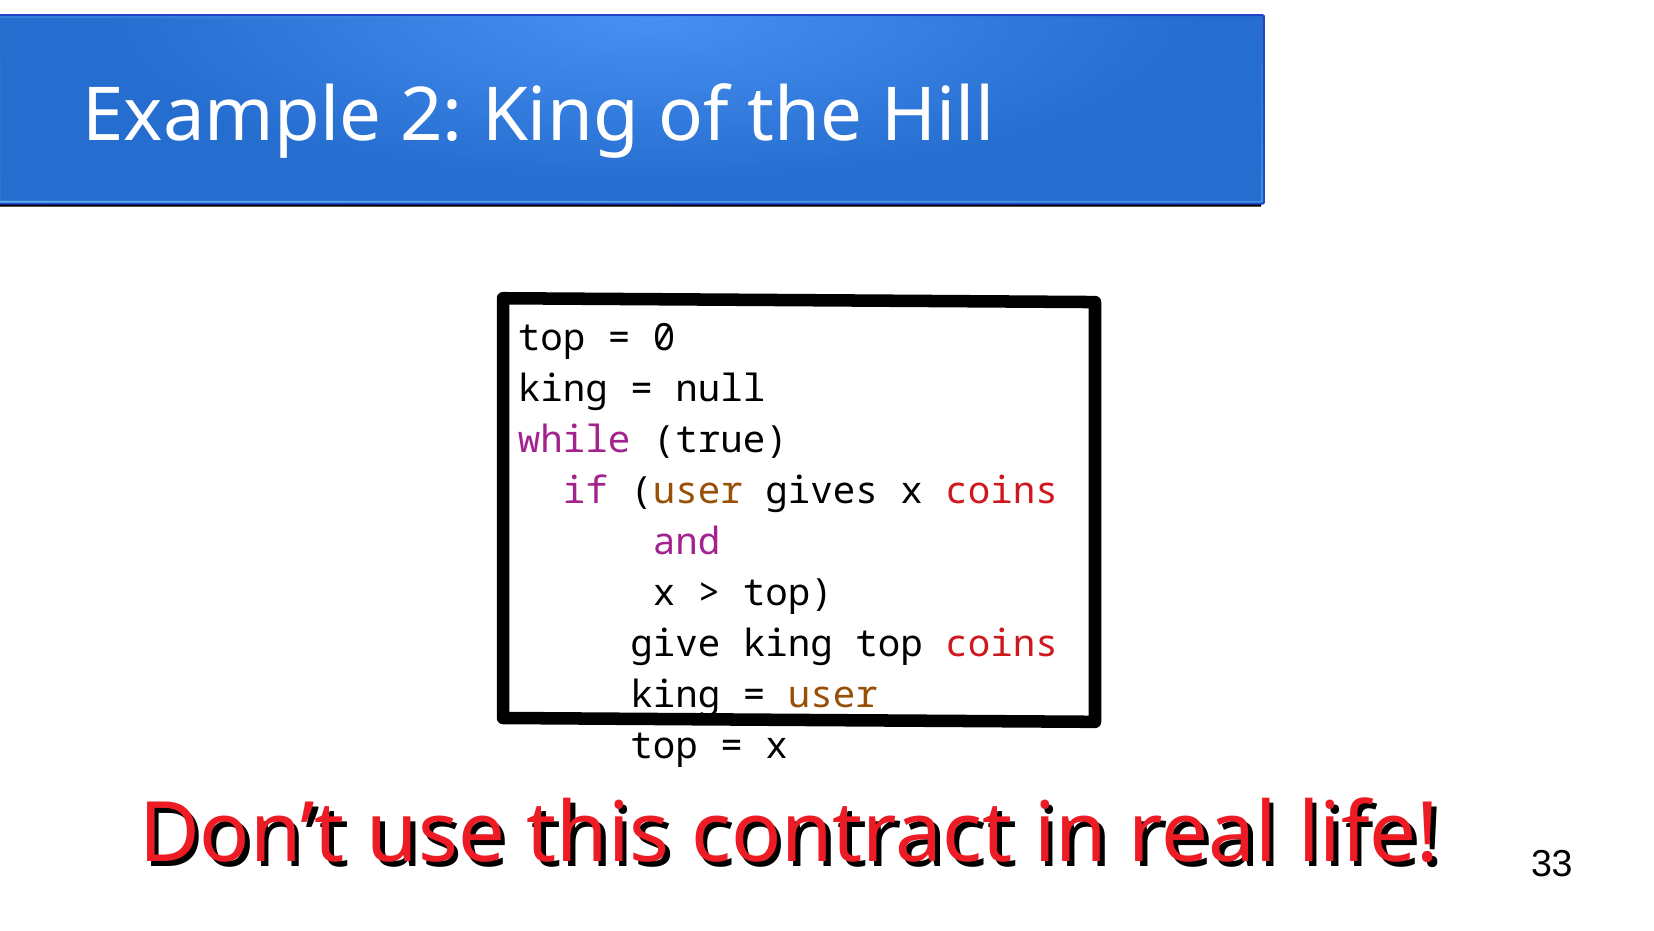

# Example 2: King of the Hill
top = 0
king = null
while (true)
 if (user gives x coins
 and
 x > top)
 give king top coins
 king = user
 top = x
Don’t use this contract in real life!